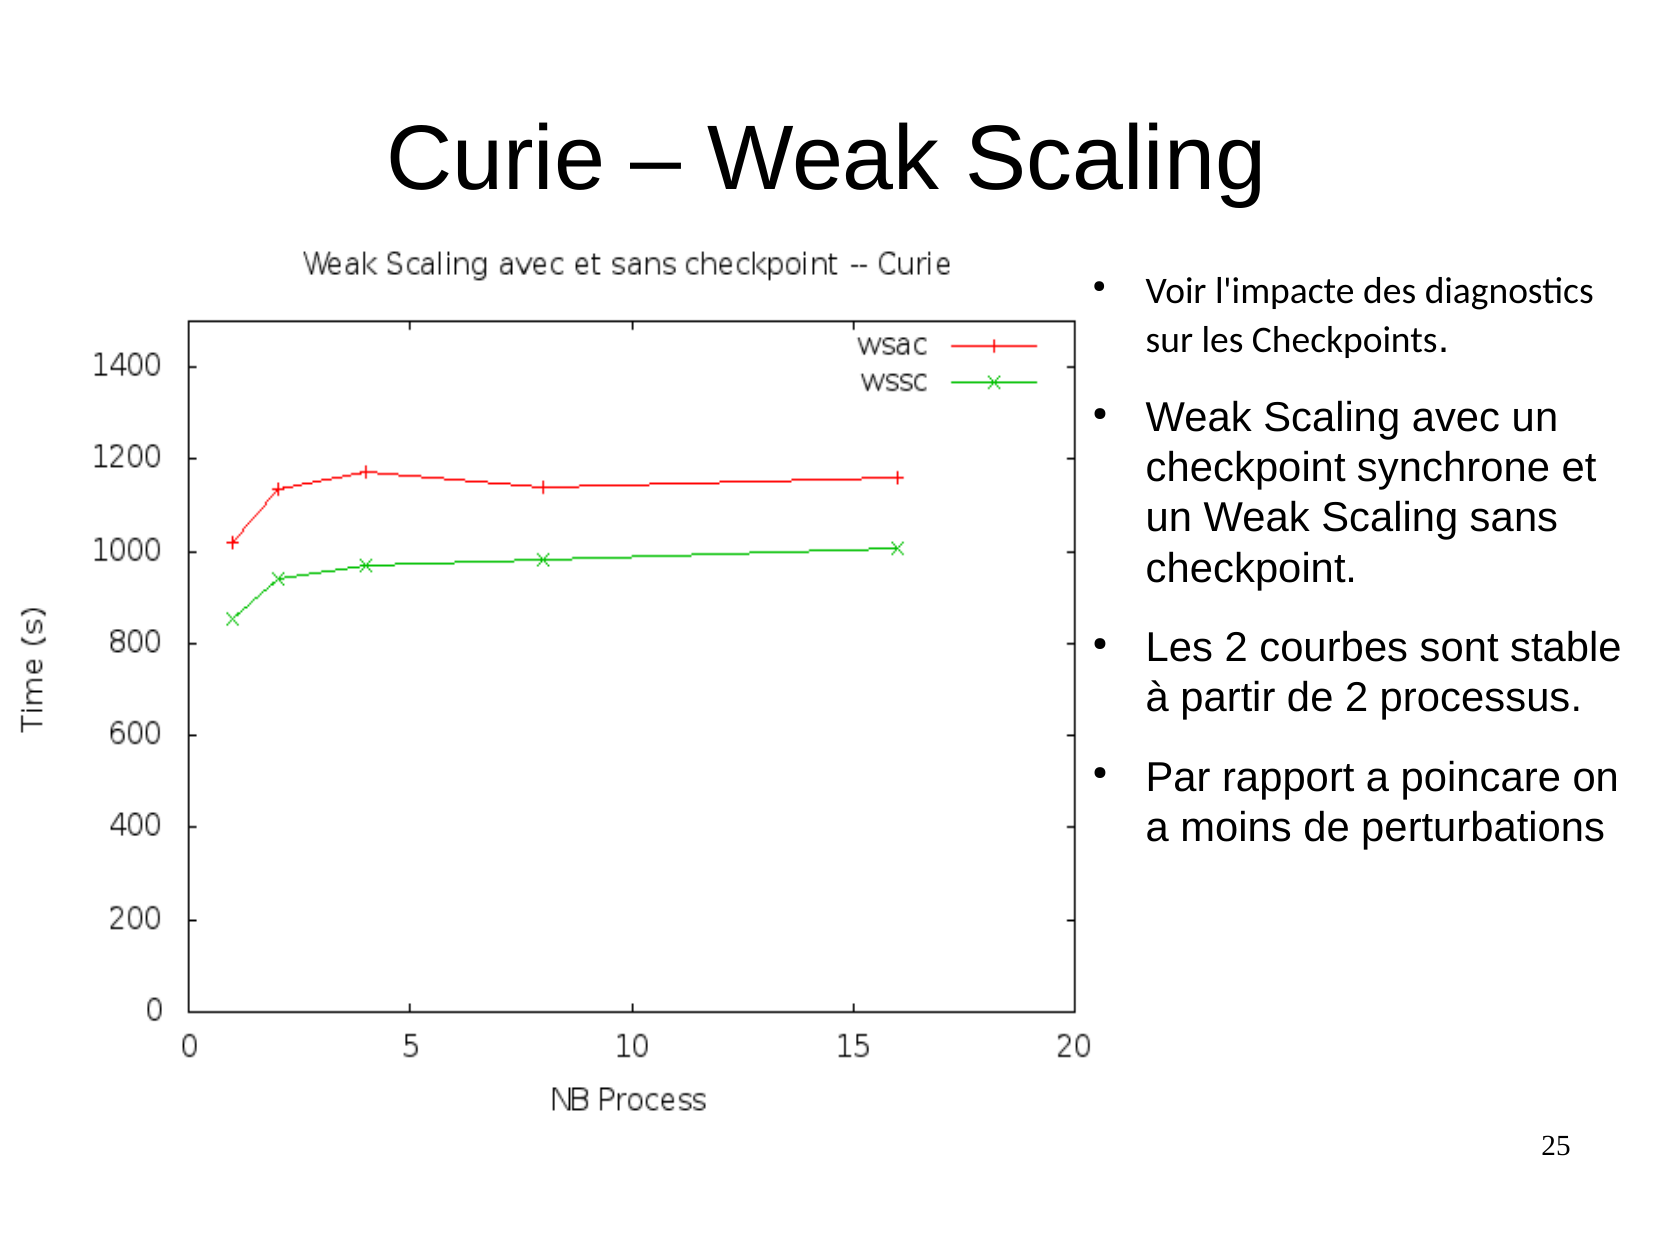

Nr : 63
Ntetha : 512
Nphi : 128
Nvpar : 60
–
Deltat : 5
dt_diag : 5
Phi3D_dt_diag : 5
Moments3D_dt_diag : 5
–
asynchrone_writing : false
# Curie – Weak Scaling
Voir l'impacte des diagnostics sur les Checkpoints.
Weak Scaling avec un checkpoint synchrone et un Weak Scaling sans checkpoint.
Les 2 courbes sont stable à partir de 2 processus.
Par rapport a poincare on a moins de perturbations
25